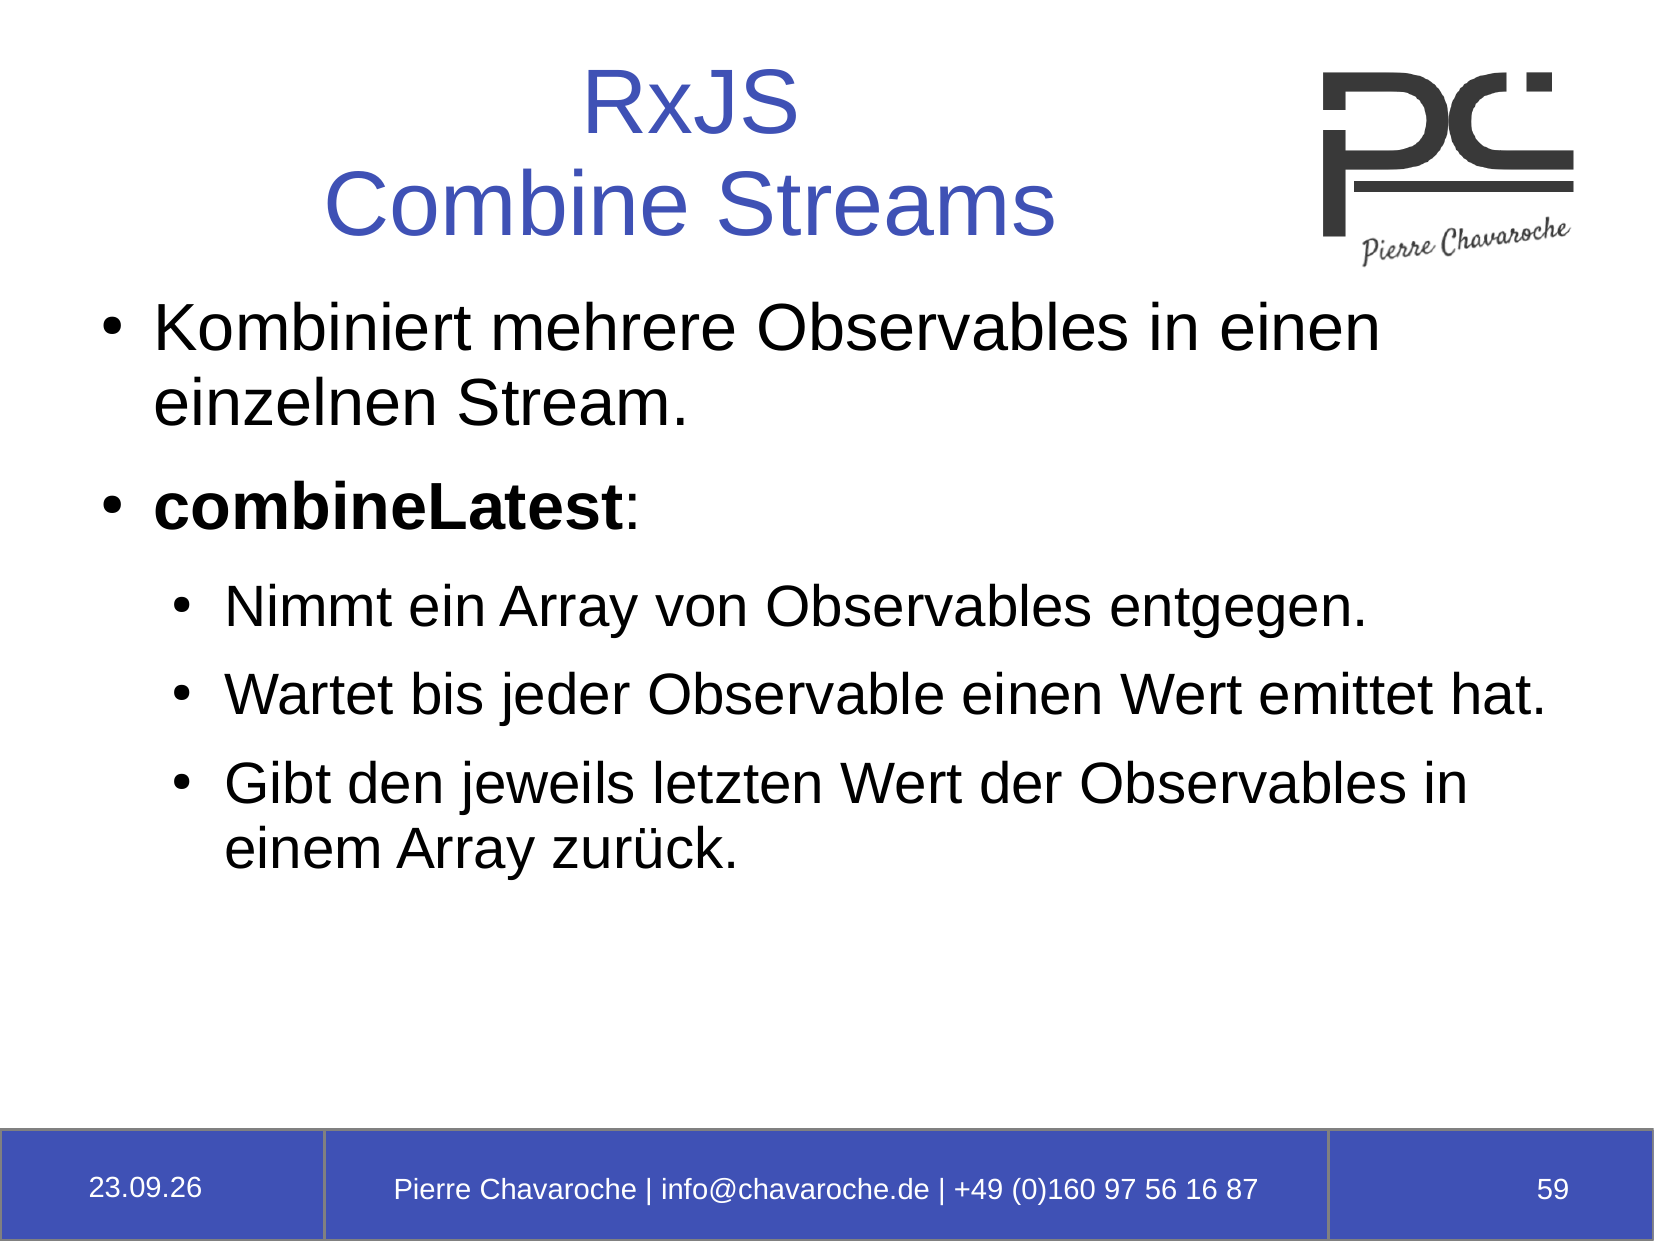

# RxJS Combine Streams
Kombiniert mehrere Observables in einen einzelnen Stream.
combineLatest:
Nimmt ein Array von Observables entgegen.
Wartet bis jeder Observable einen Wert emittet hat.
Gibt den jeweils letzten Wert der Observables in einem Array zurück.
Pierre Chavaroche | info@chavaroche.de | +49 (0)160 97 56 16 87
59